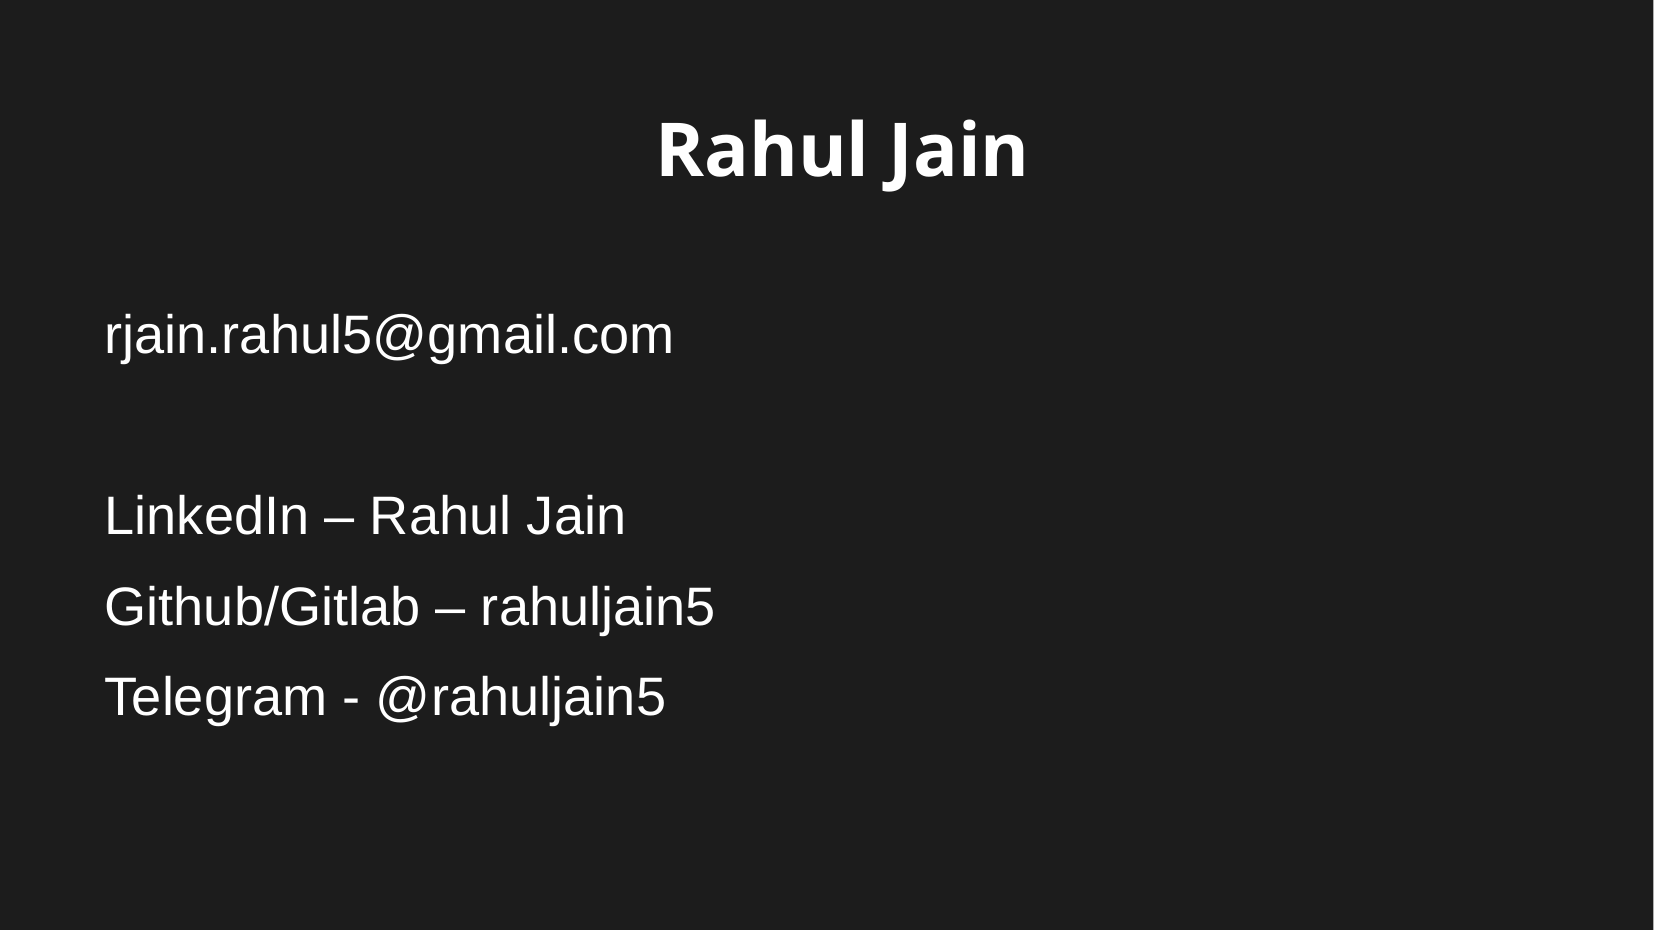

rjain.rahul5@gmail.com
LinkedIn – Rahul Jain
Github/Gitlab – rahuljain5
Telegram - @rahuljain5
Rahul Jain